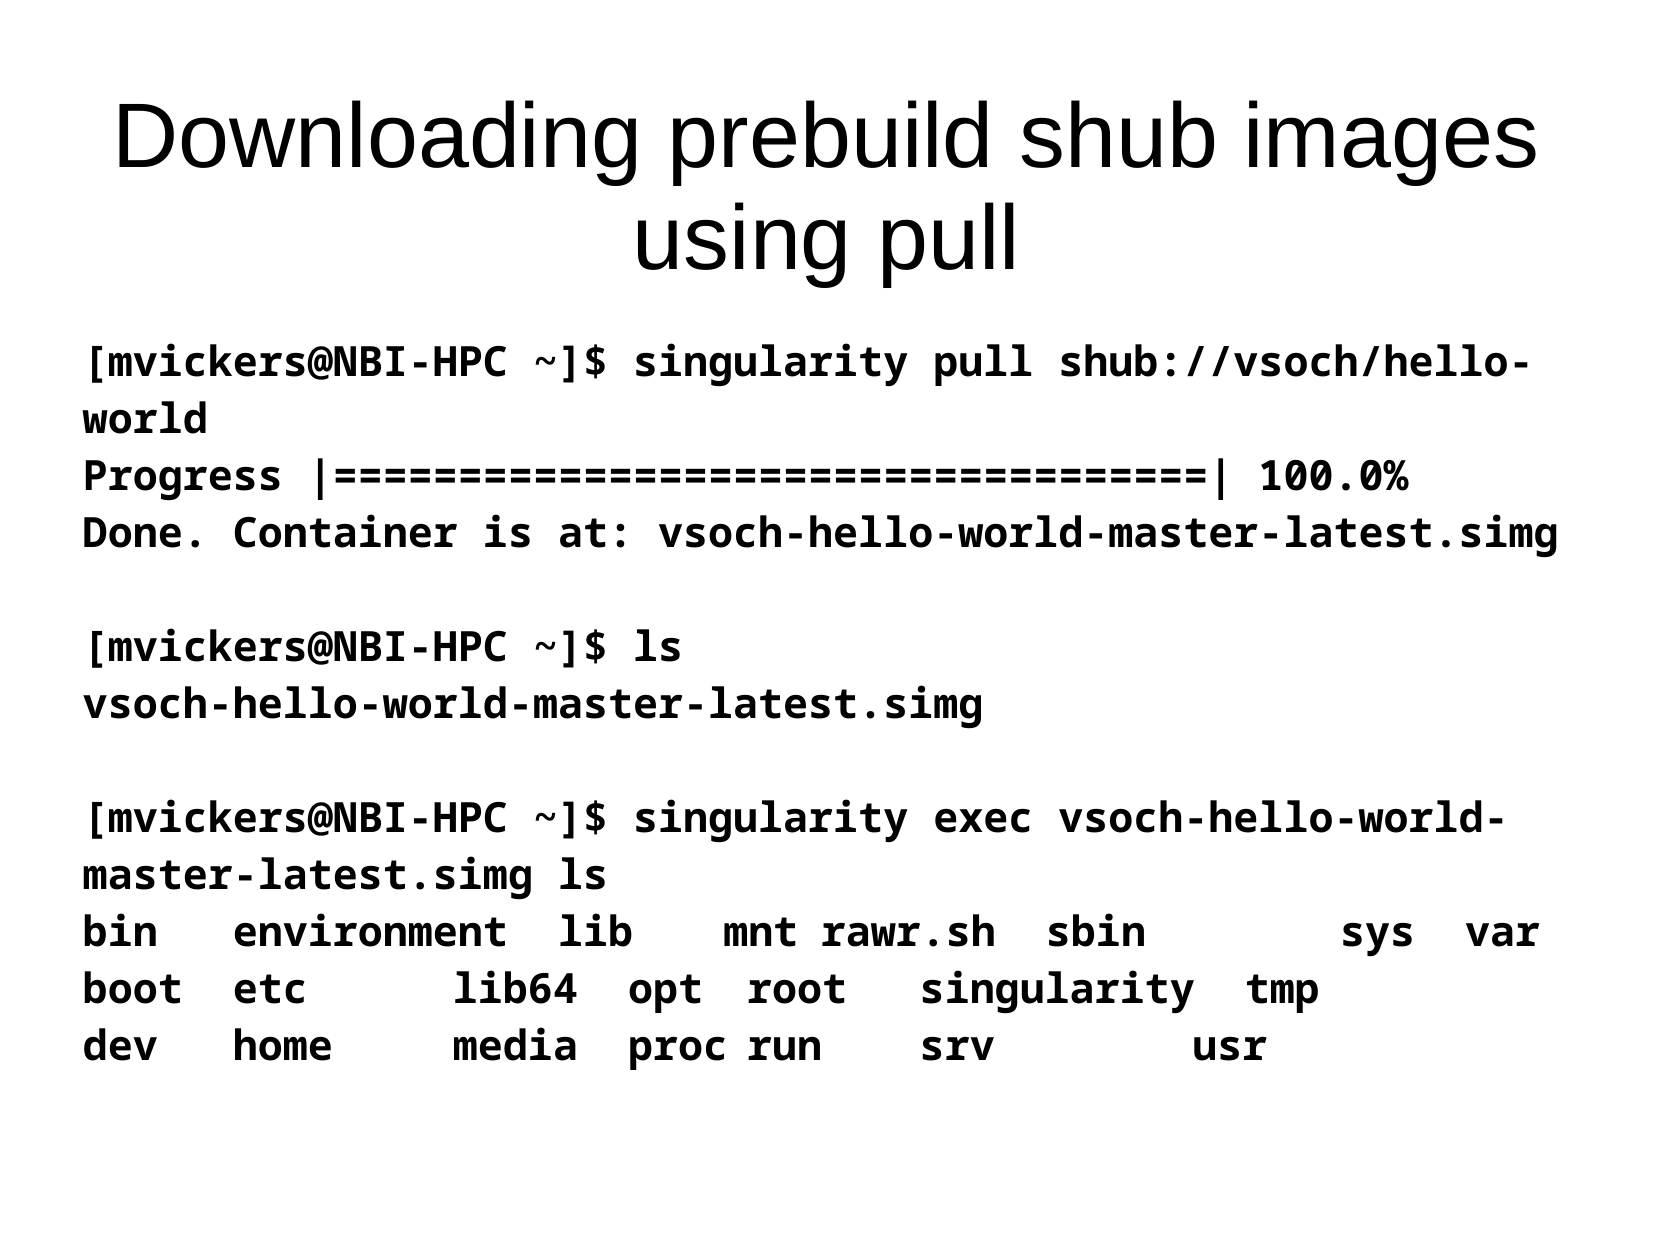

# Downloading prebuild shub images using pull
[mvickers@NBI-HPC ~]$ singularity pull shub://vsoch/hello-world
Progress |===================================| 100.0%
Done. Container is at: vsoch-hello-world-master-latest.simg
[mvickers@NBI-HPC ~]$ ls
vsoch-hello-world-master-latest.simg
[mvickers@NBI-HPC ~]$ singularity exec vsoch-hello-world-master-latest.simg ls
bin environment lib	 mnt	rawr.sh sbin	 sys var
boot etc	 lib64 opt	root	 singularity tmp
dev home	 media proc	run	 srv	 usr